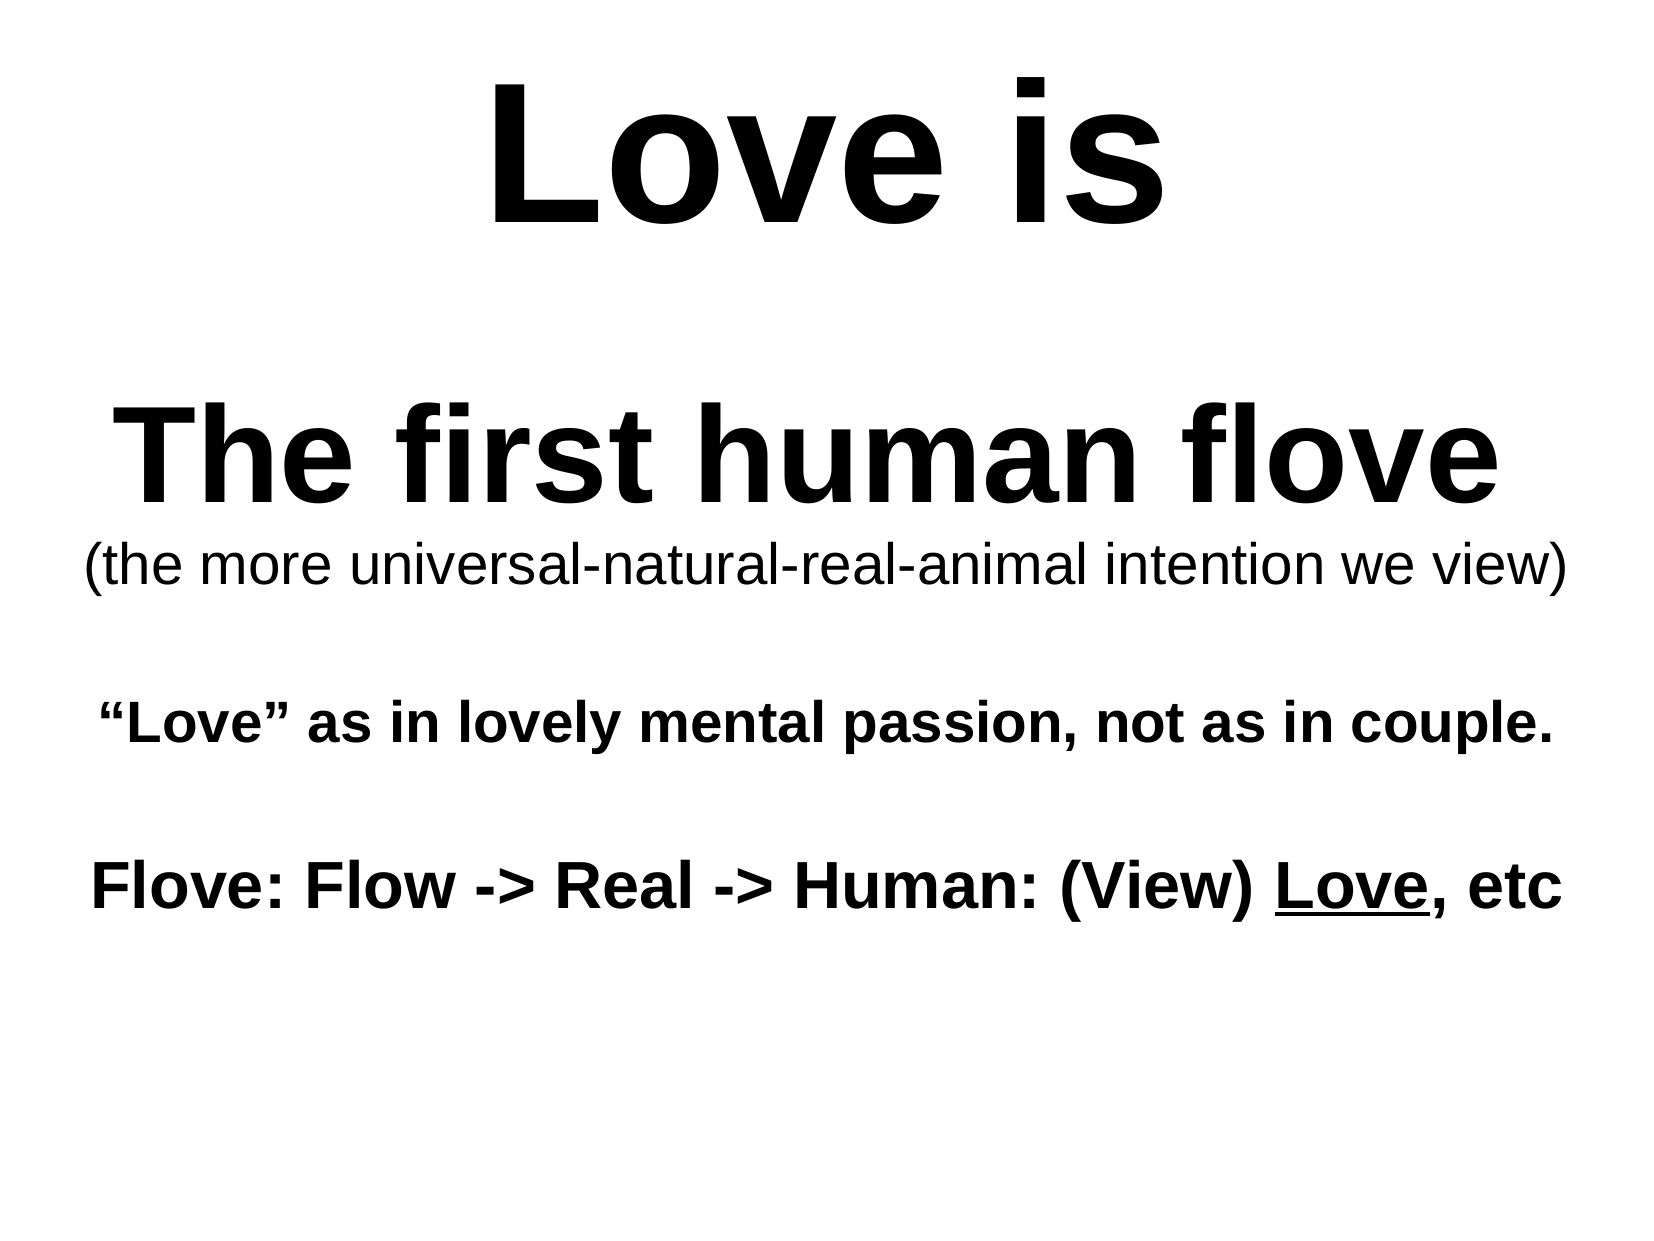

# Love is
The first human flove
(the more universal-natural-real-animal intention we view)
“Love” as in lovely mental passion, not as in couple.
Flove: Flow -> Real -> Human: (View) Love, etc